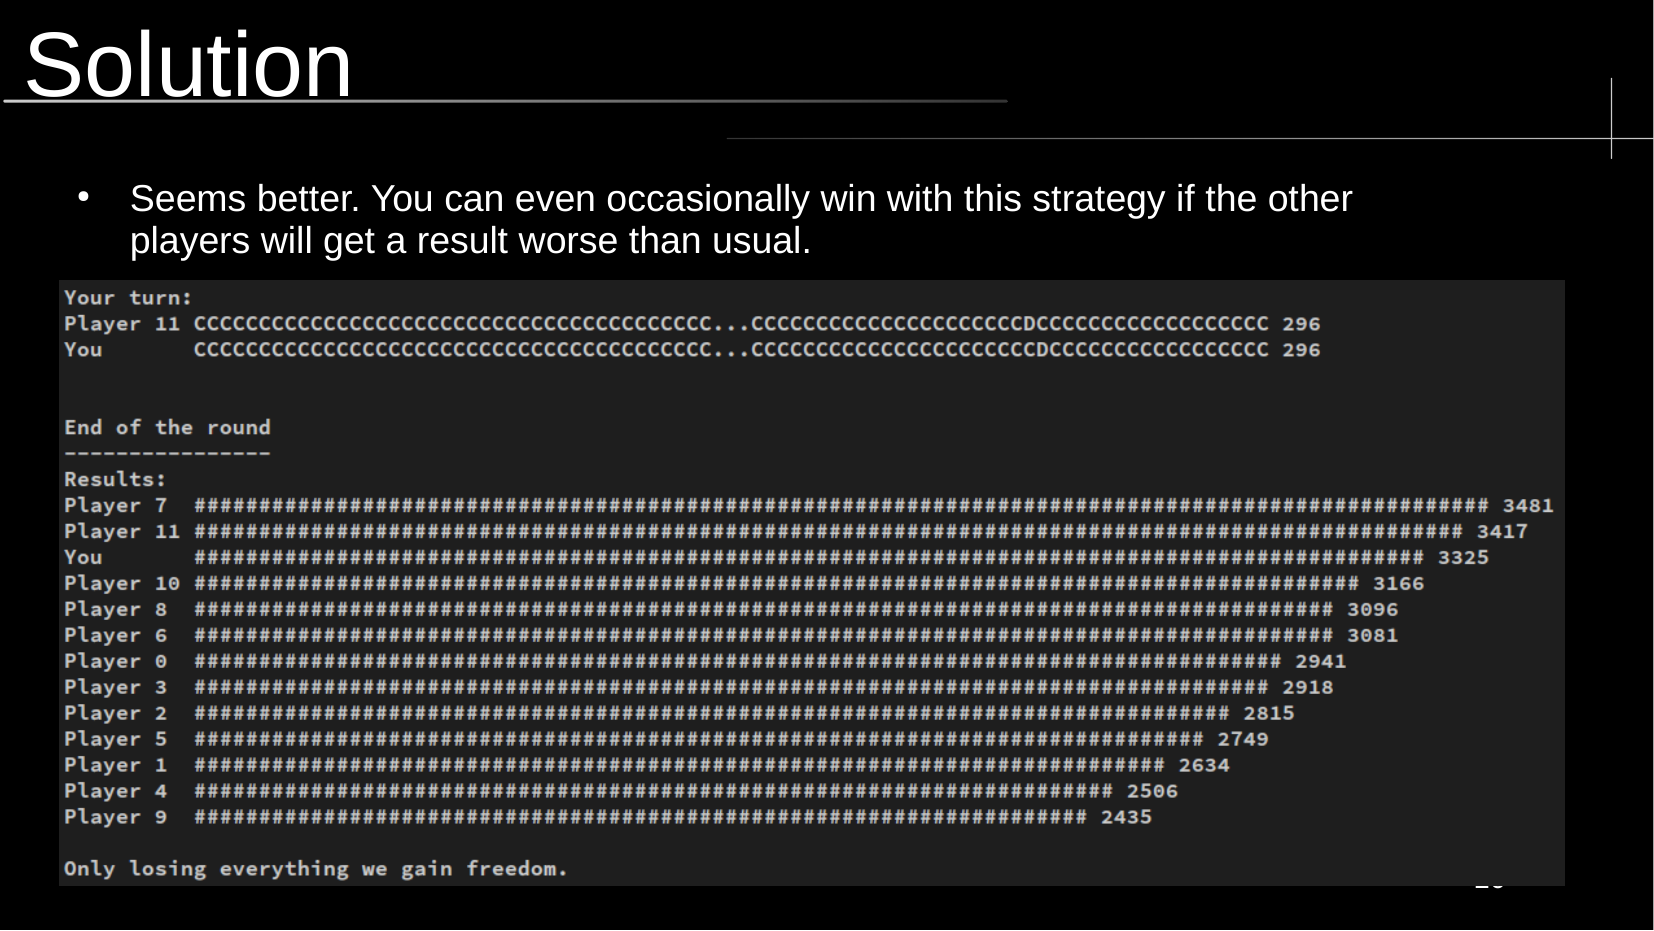

# Solution
Seems better. You can even occasionally win with this strategy if the other players will get a result worse than usual.
10